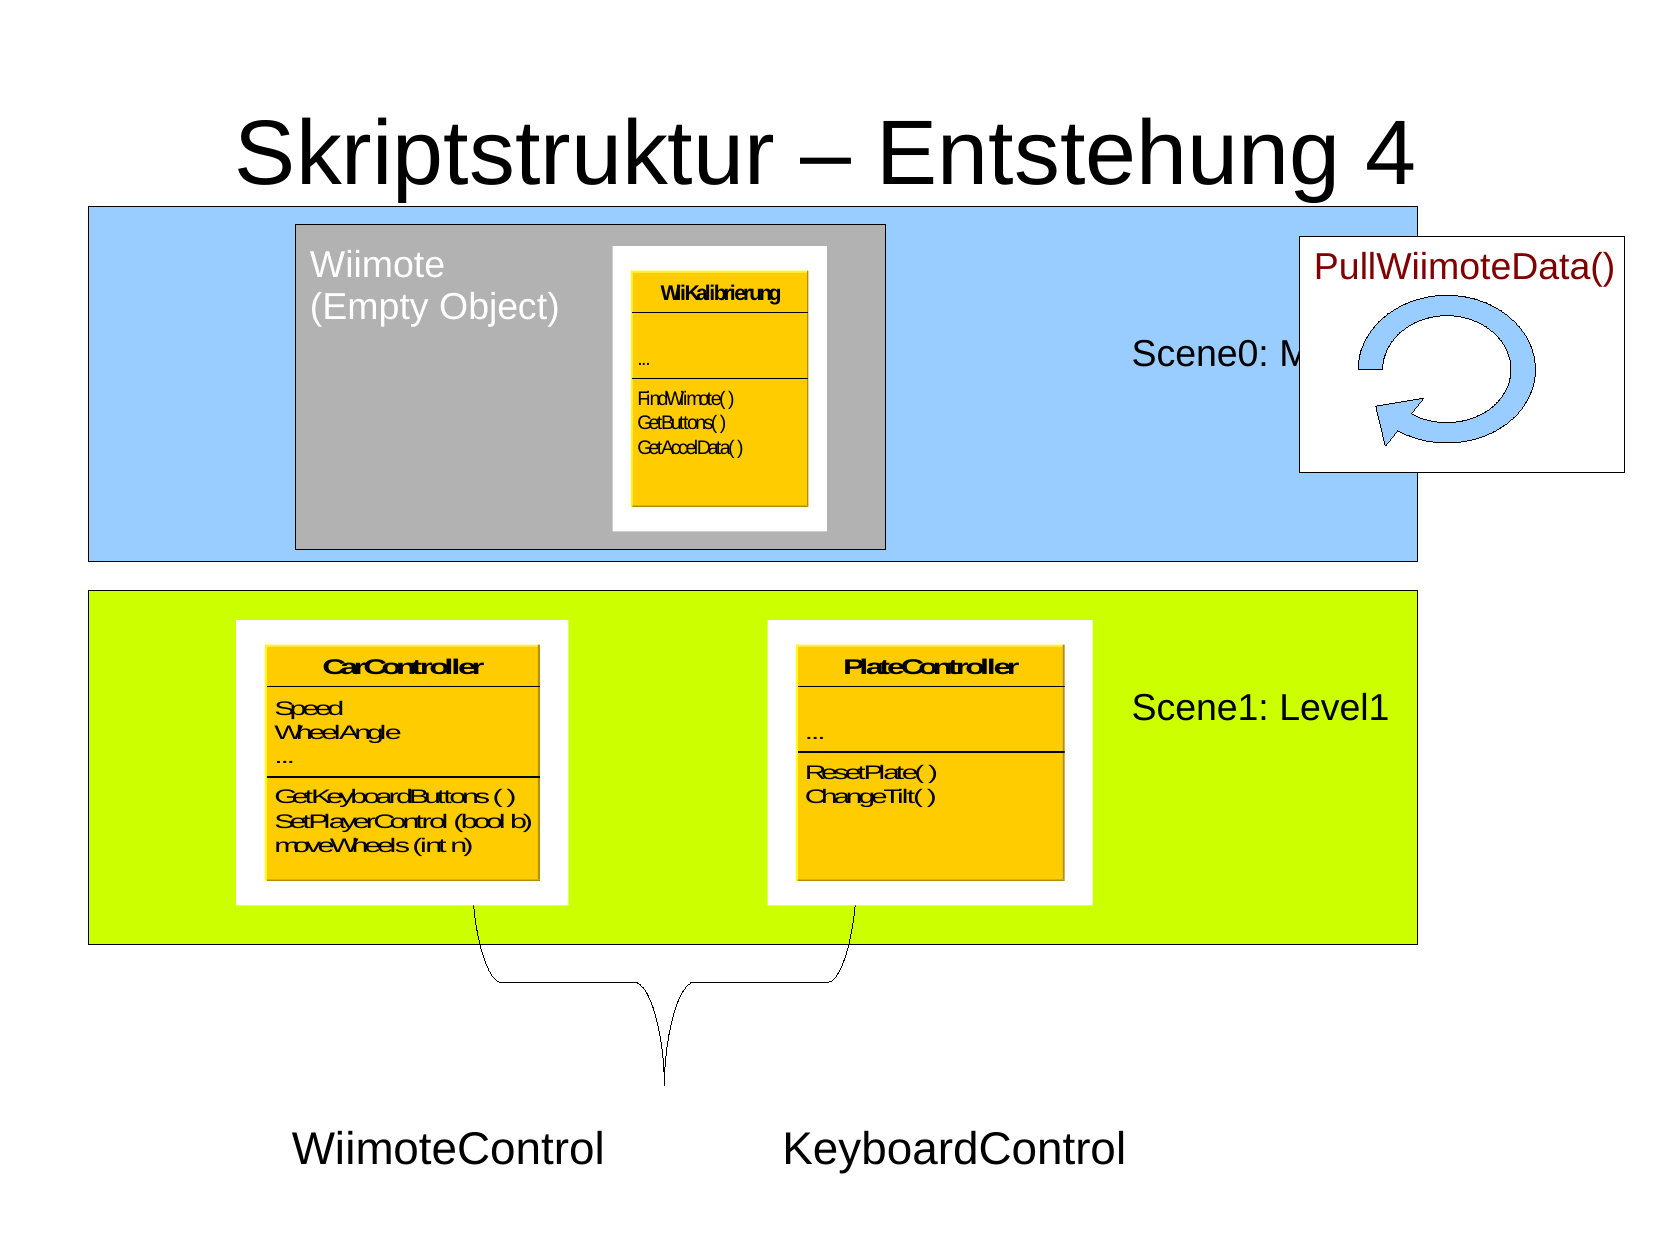

# Skriptstruktur – Entstehung 4
Wiimote
(Empty Object)
PullWiimoteData()
Scene0: Menu
Scene1: Level1
WiimoteControl
KeyboardControl